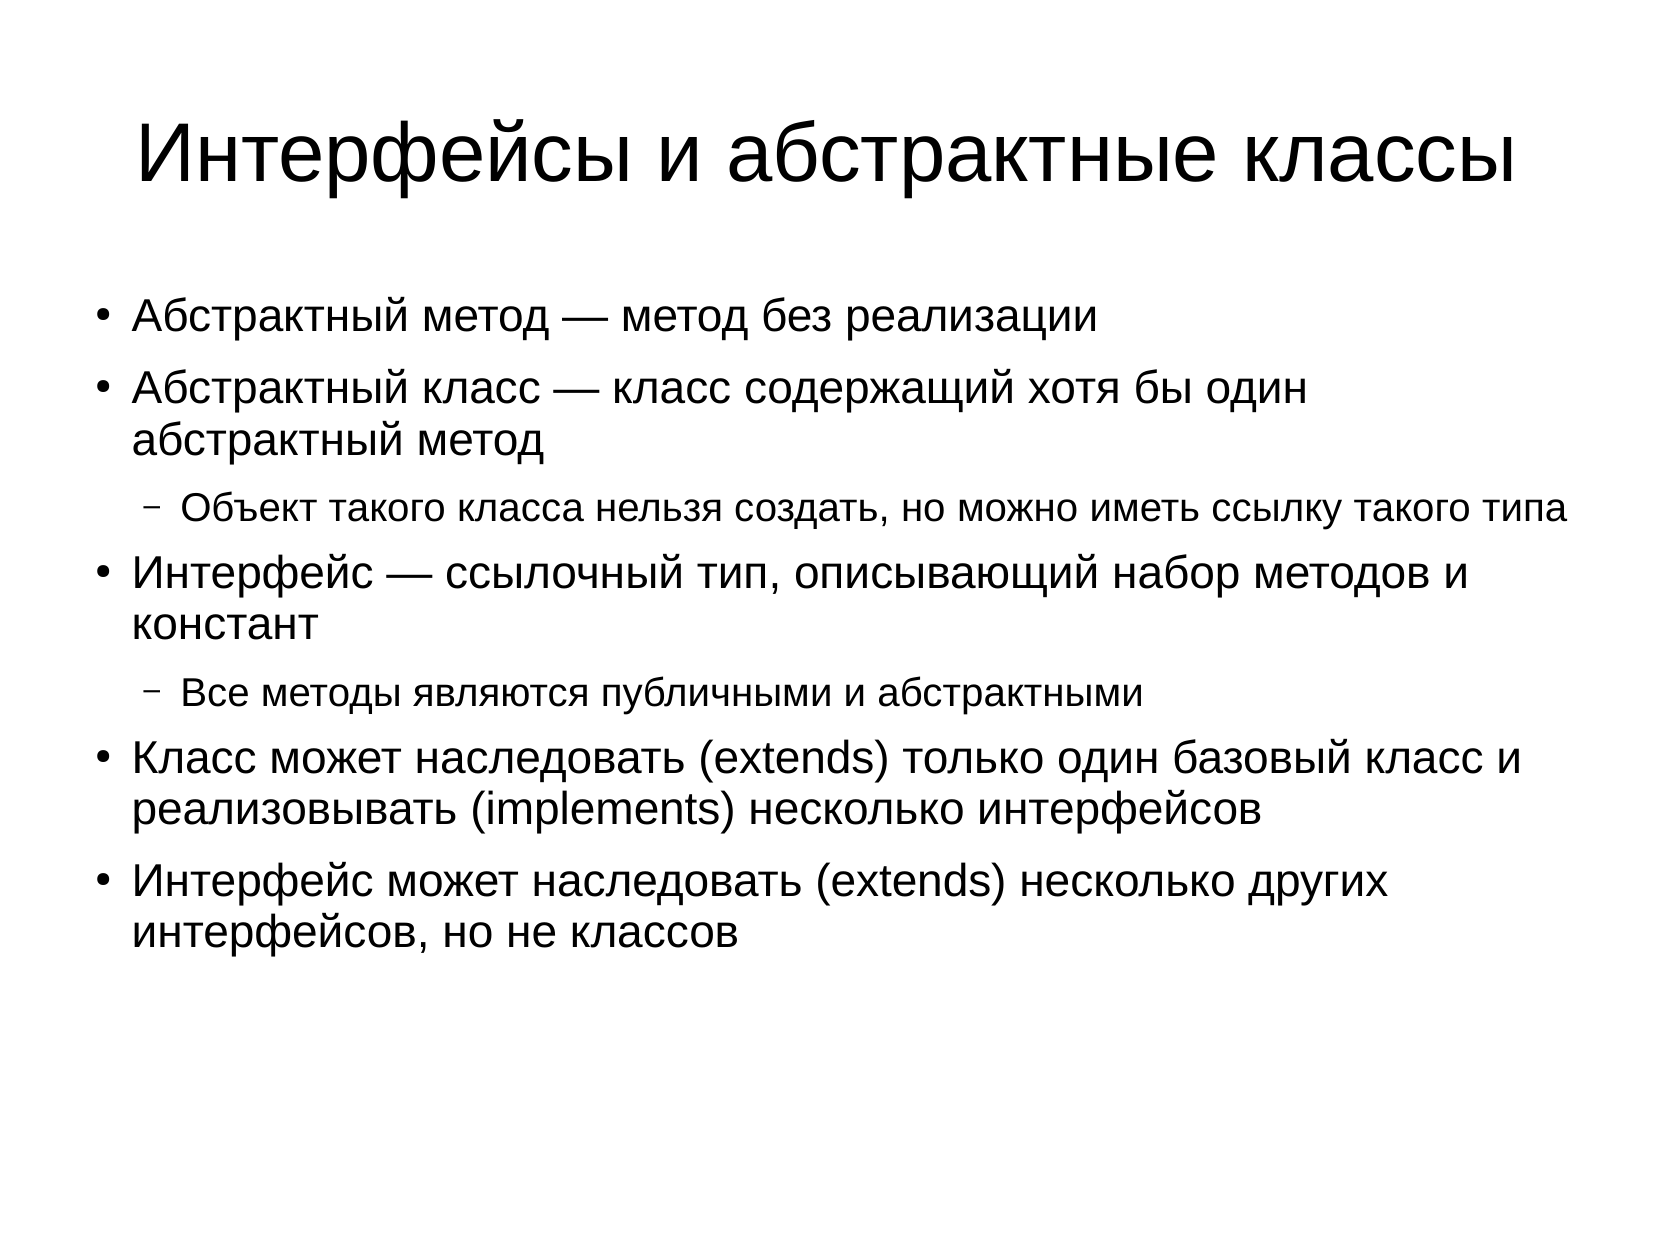

# Интерфейсы и абстрактные классы
Абстрактный метод — метод без реализации
Абстрактный класс — класс содержащий хотя бы один абстрактный метод
Объект такого класса нельзя создать, но можно иметь ссылку такого типа
Интерфейс — ссылочный тип, описывающий набор методов и констант
Все методы являются публичными и абстрактными
Класс может наследовать (extends) только один базовый класс и реализовывать (implements) несколько интерфейсов
Интерфейс может наследовать (extends) несколько других интерфейсов, но не классов